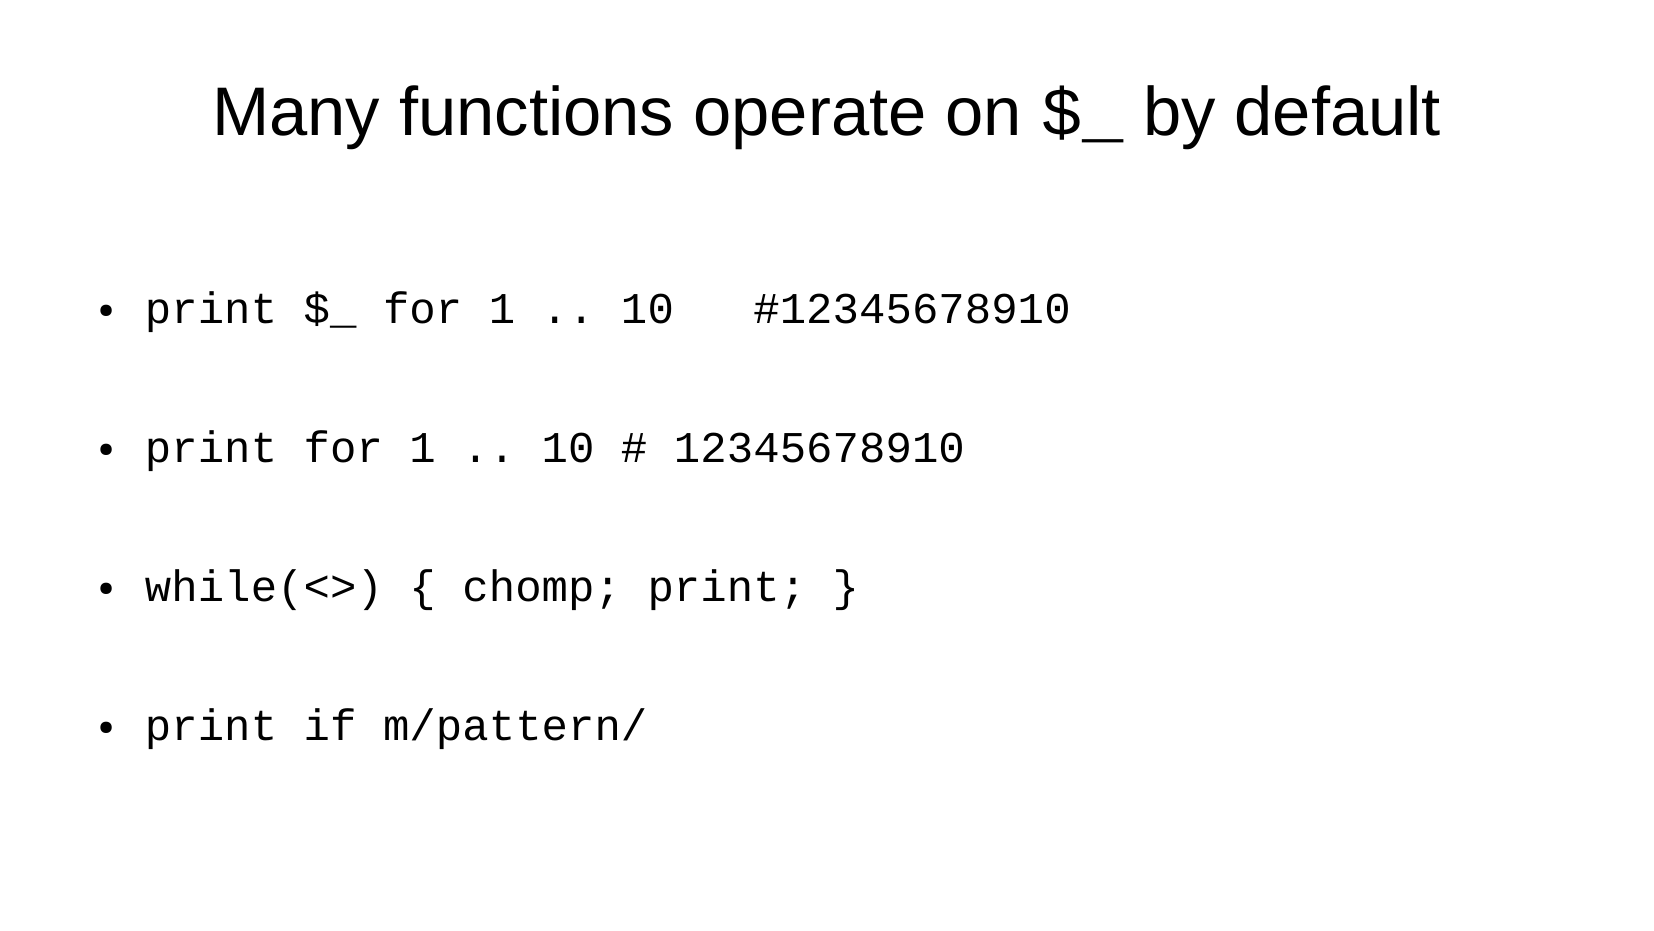

# Many functions operate on $_ by default
print $_ for 1 .. 10 #12345678910
print for 1 .. 10 # 12345678910
while(<>) { chomp; print; }
print if m/pattern/